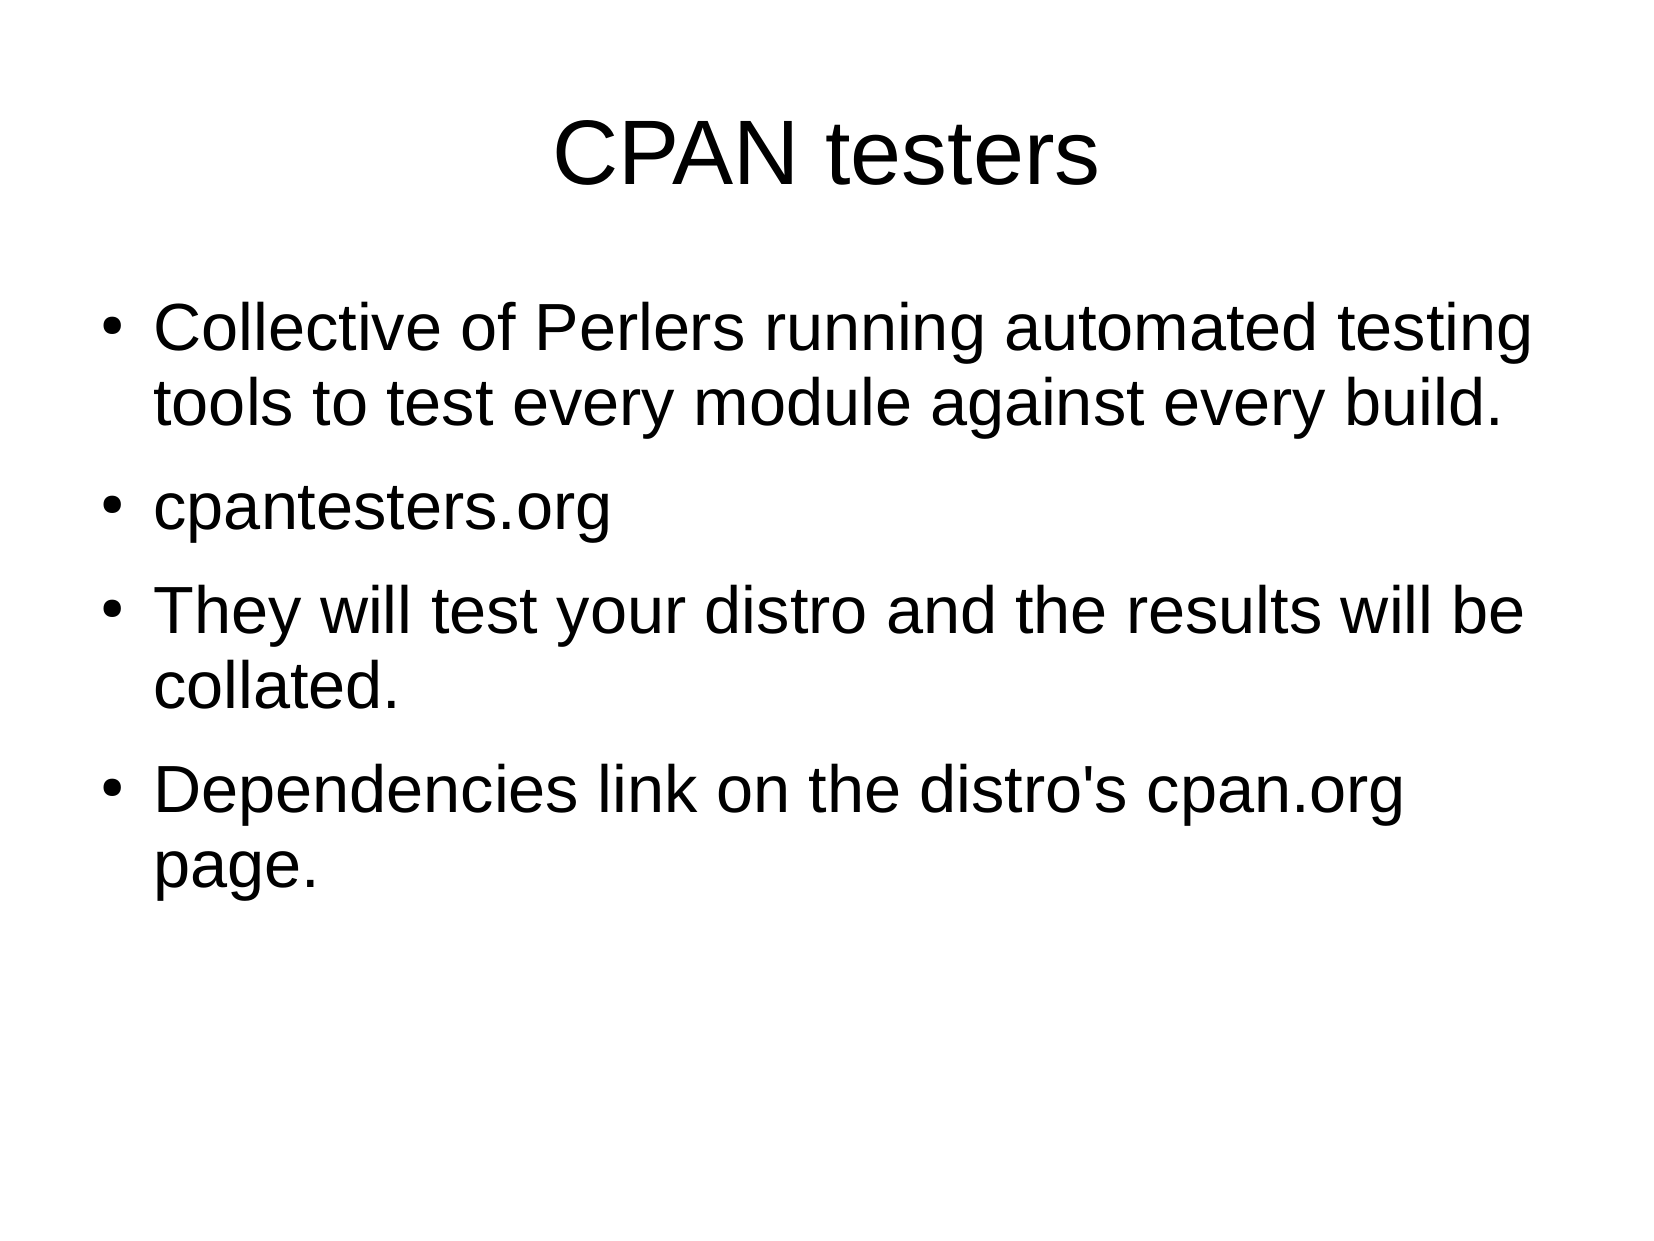

# CPAN testers
Collective of Perlers running automated testing tools to test every module against every build.
cpantesters.org
They will test your distro and the results will be collated.
Dependencies link on the distro's cpan.org page.